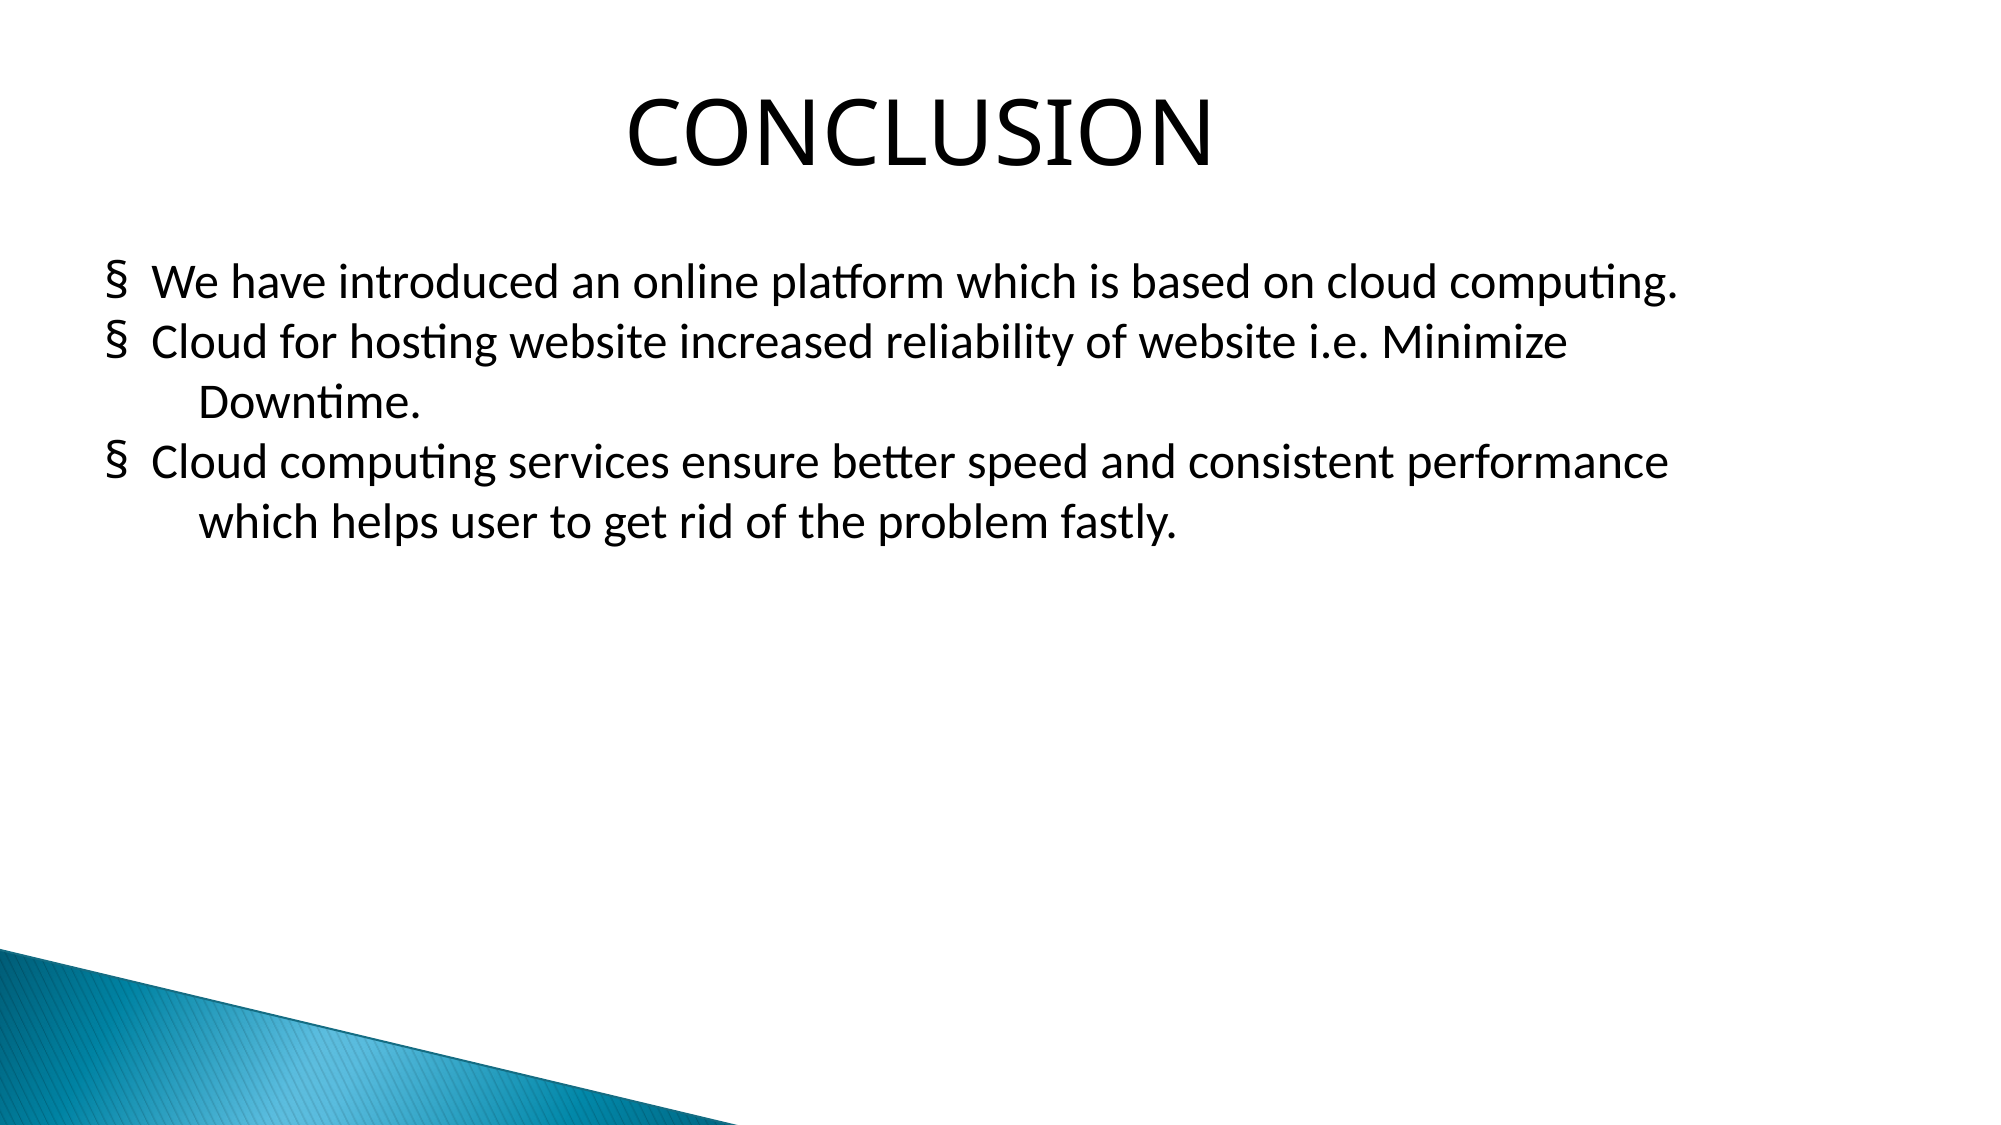

CONCLUSION
We have introduced an online platform which is based on cloud computing.
Cloud for hosting website increased reliability of website i.e. Minimize Downtime.
Cloud computing services ensure better speed and consistent performance which helps user to get rid of the problem fastly.